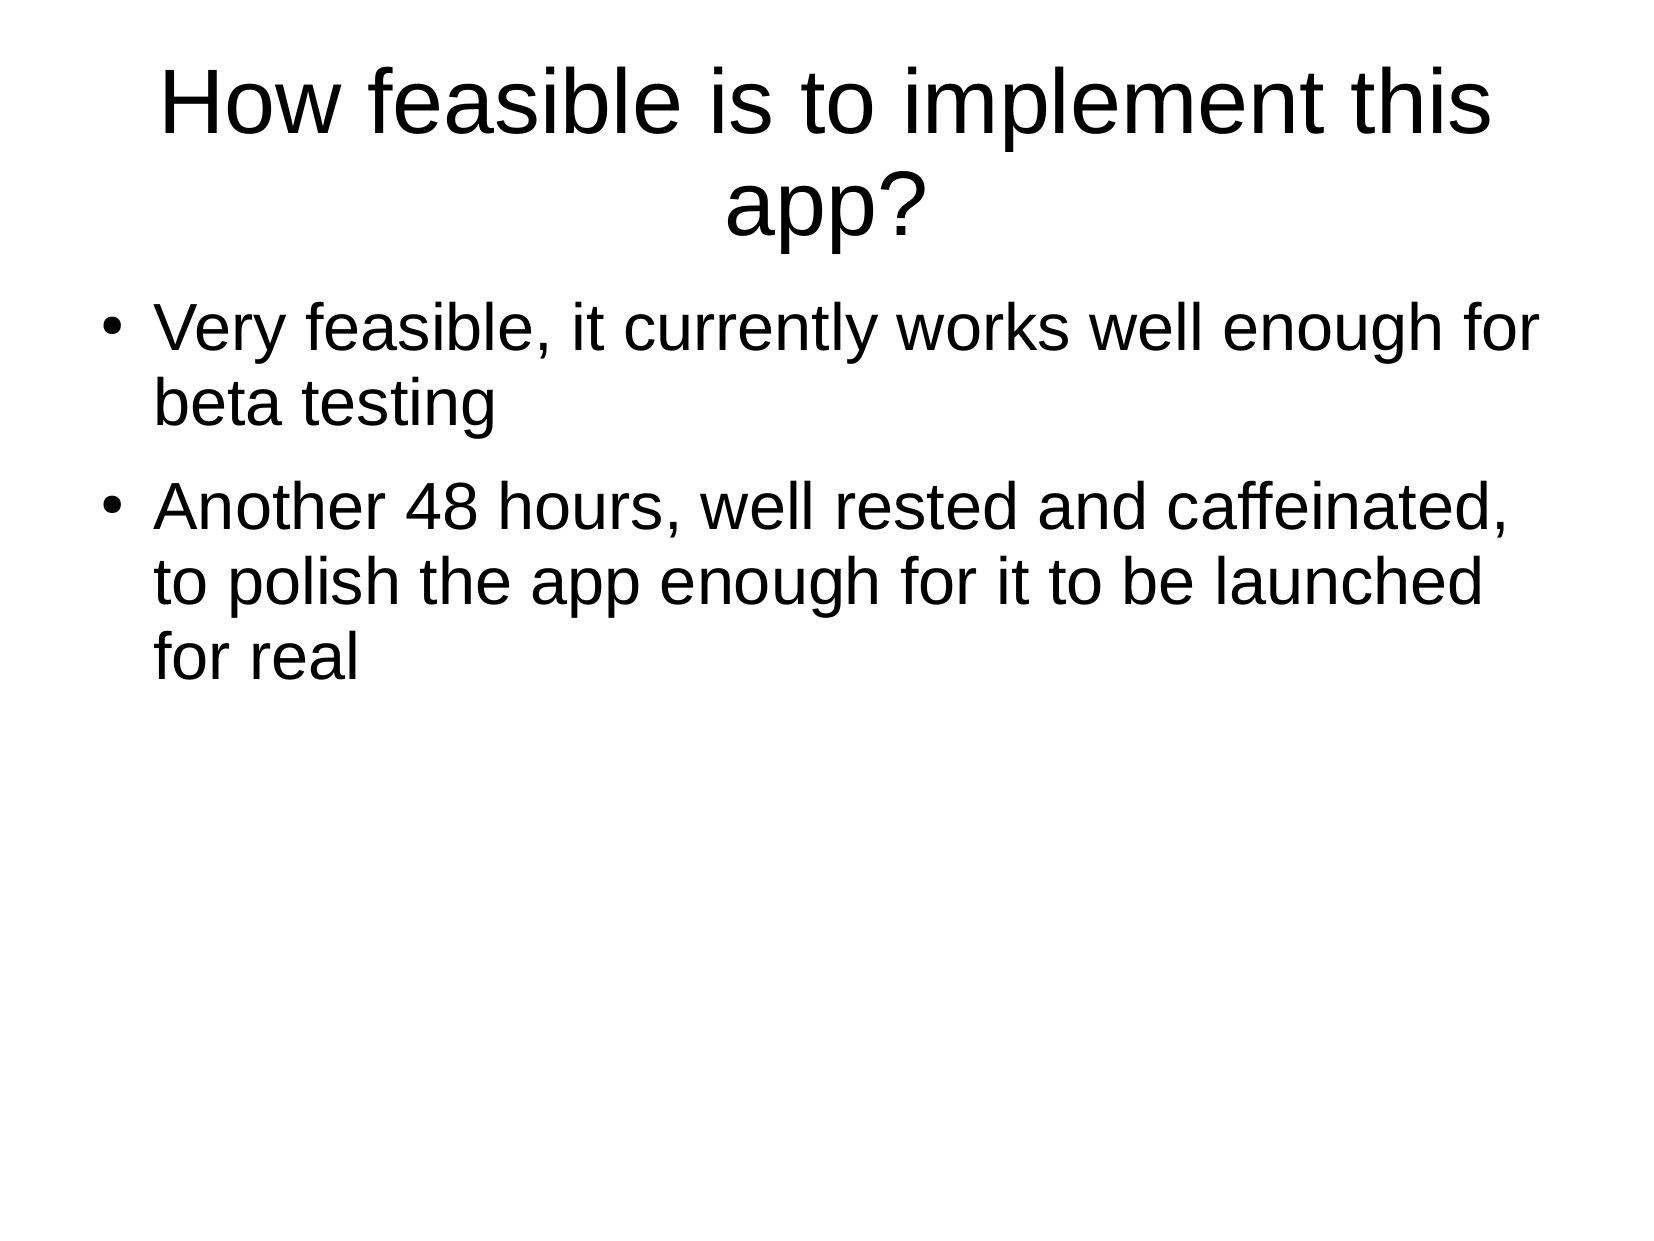

# How feasible is to implement this app?
Very feasible, it currently works well enough for beta testing
Another 48 hours, well rested and caffeinated, to polish the app enough for it to be launched for real